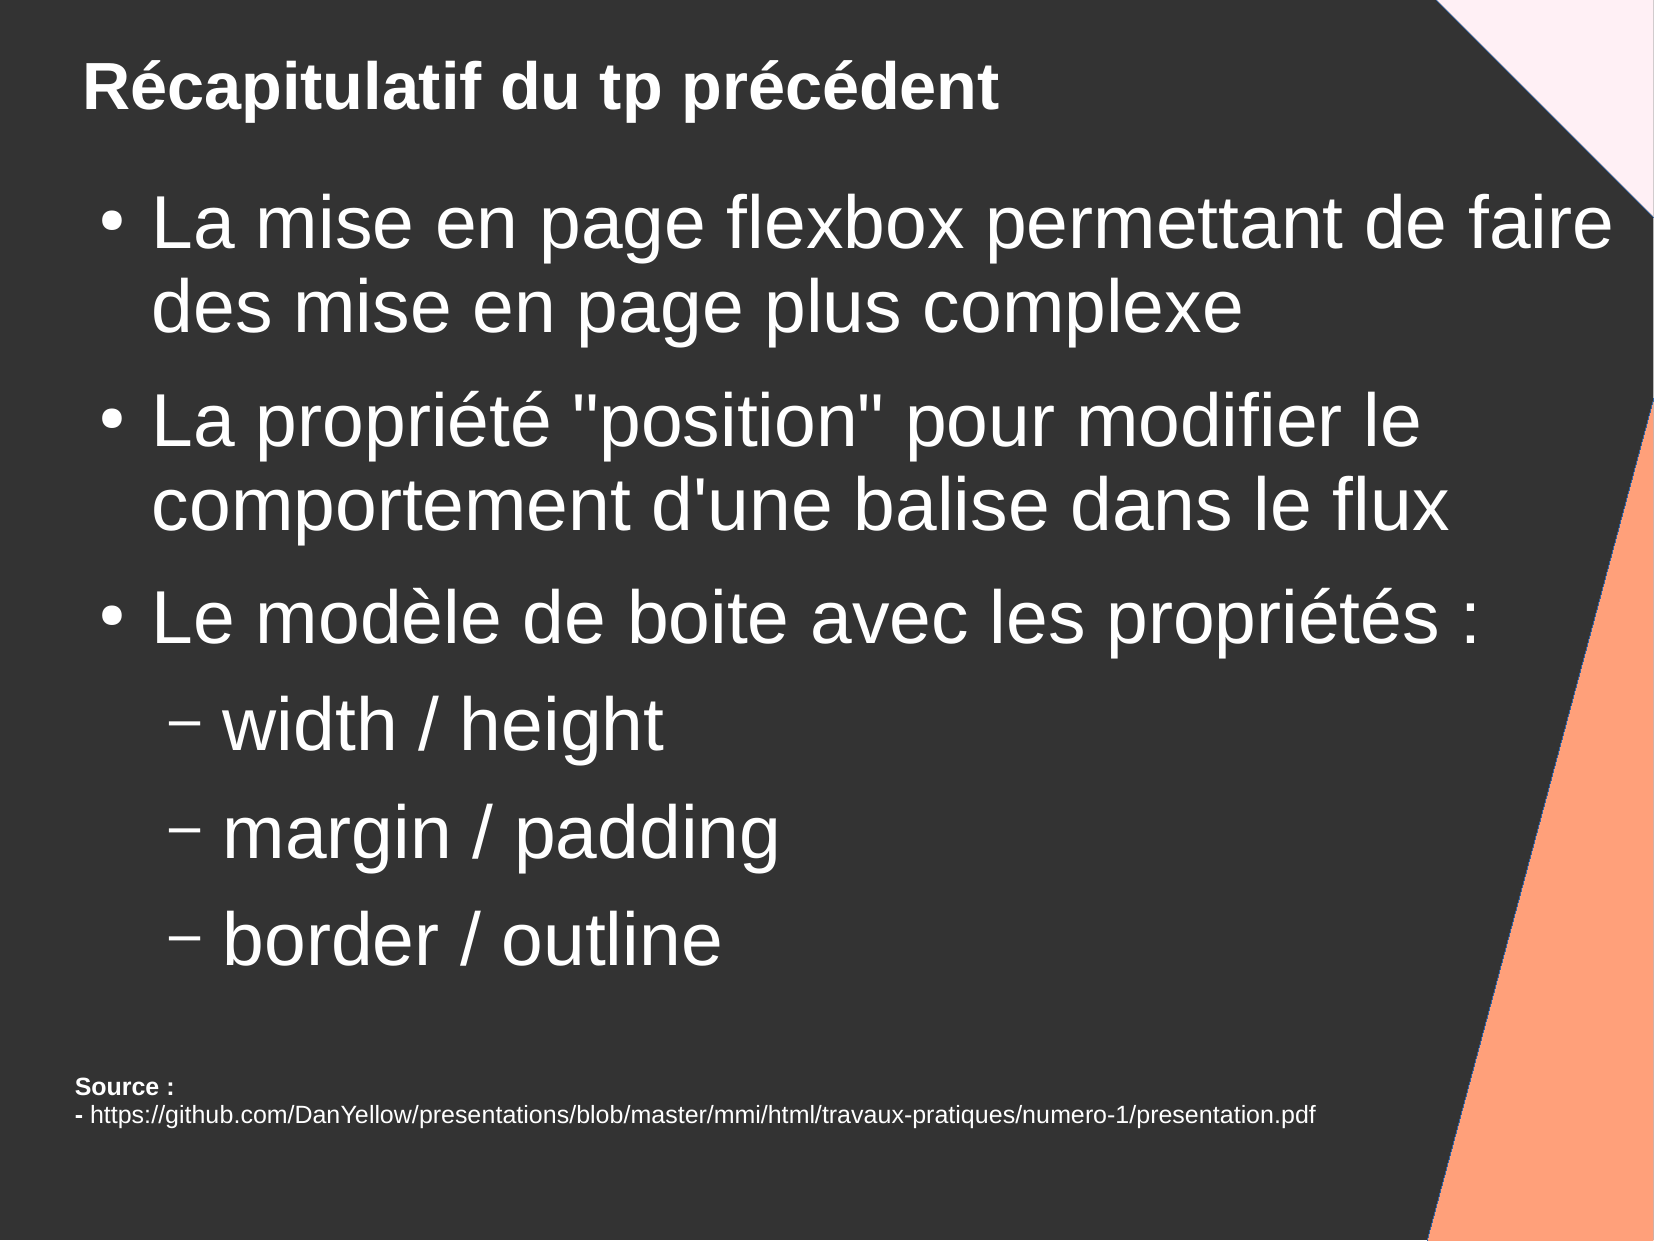

# Récapitulatif du tp précédent
La mise en page flexbox permettant de faire des mise en page plus complexe
La propriété "position" pour modifier le comportement d'une balise dans le flux
Le modèle de boite avec les propriétés :
width / height
margin / padding
border / outline
Source :
- https://github.com/DanYellow/presentations/blob/master/mmi/html/travaux-pratiques/numero-1/presentation.pdf